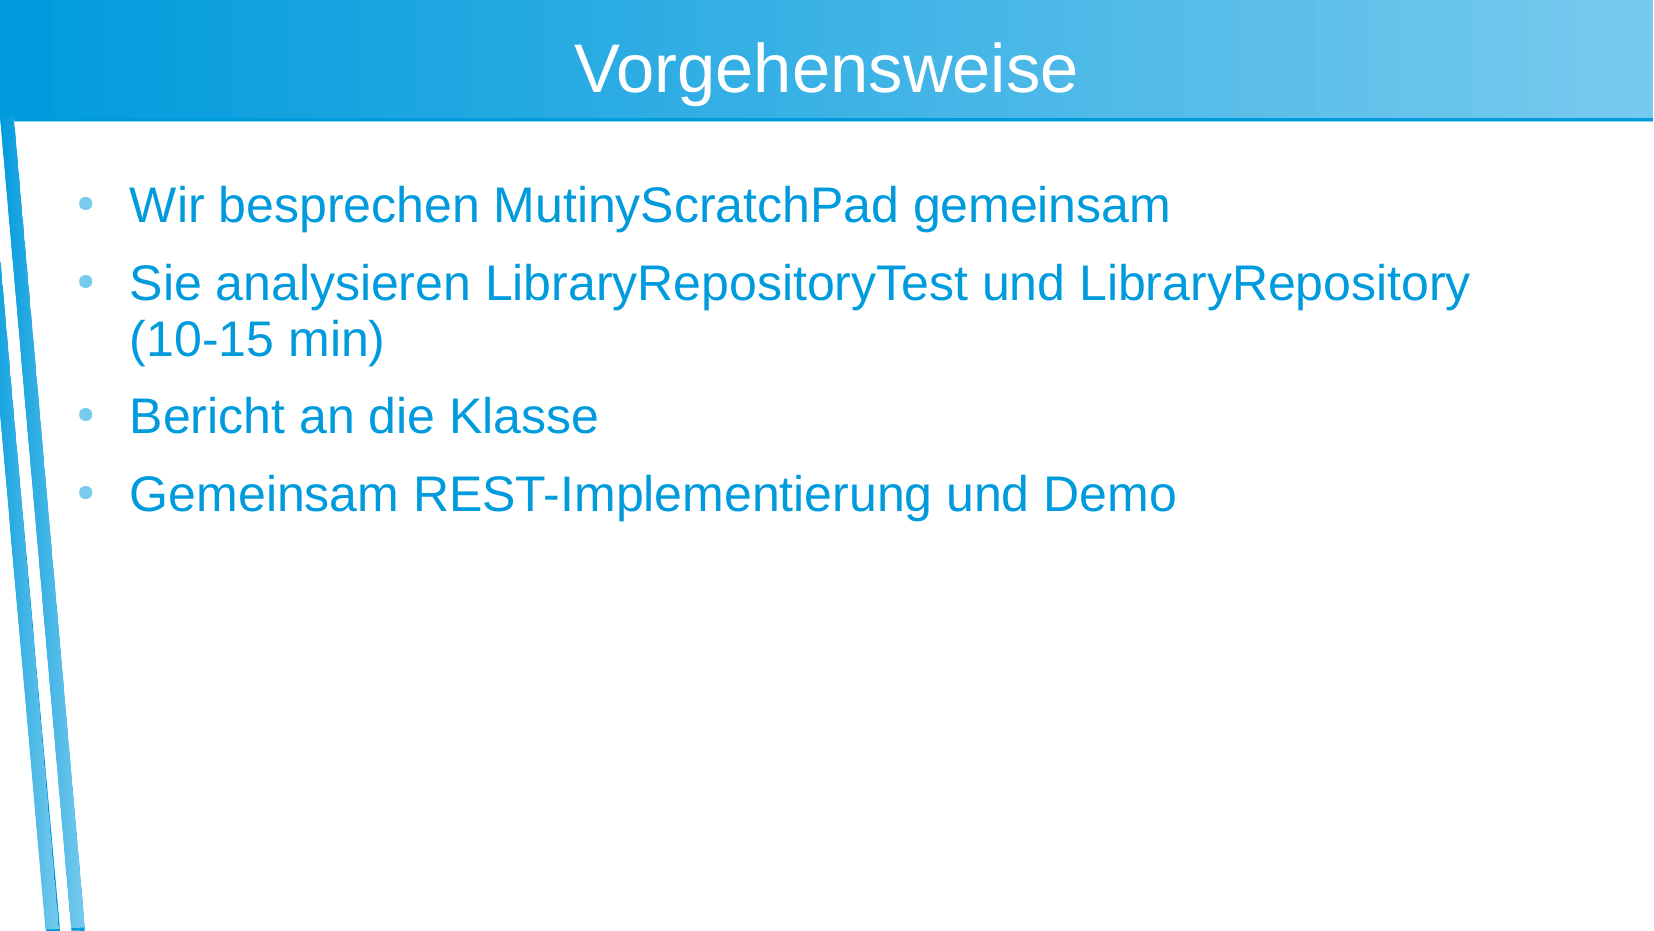

# Vorgehensweise
Wir besprechen MutinyScratchPad gemeinsam
Sie analysieren LibraryRepositoryTest und LibraryRepository
(10-15 min)
Bericht an die Klasse
Gemeinsam REST-Implementierung und Demo